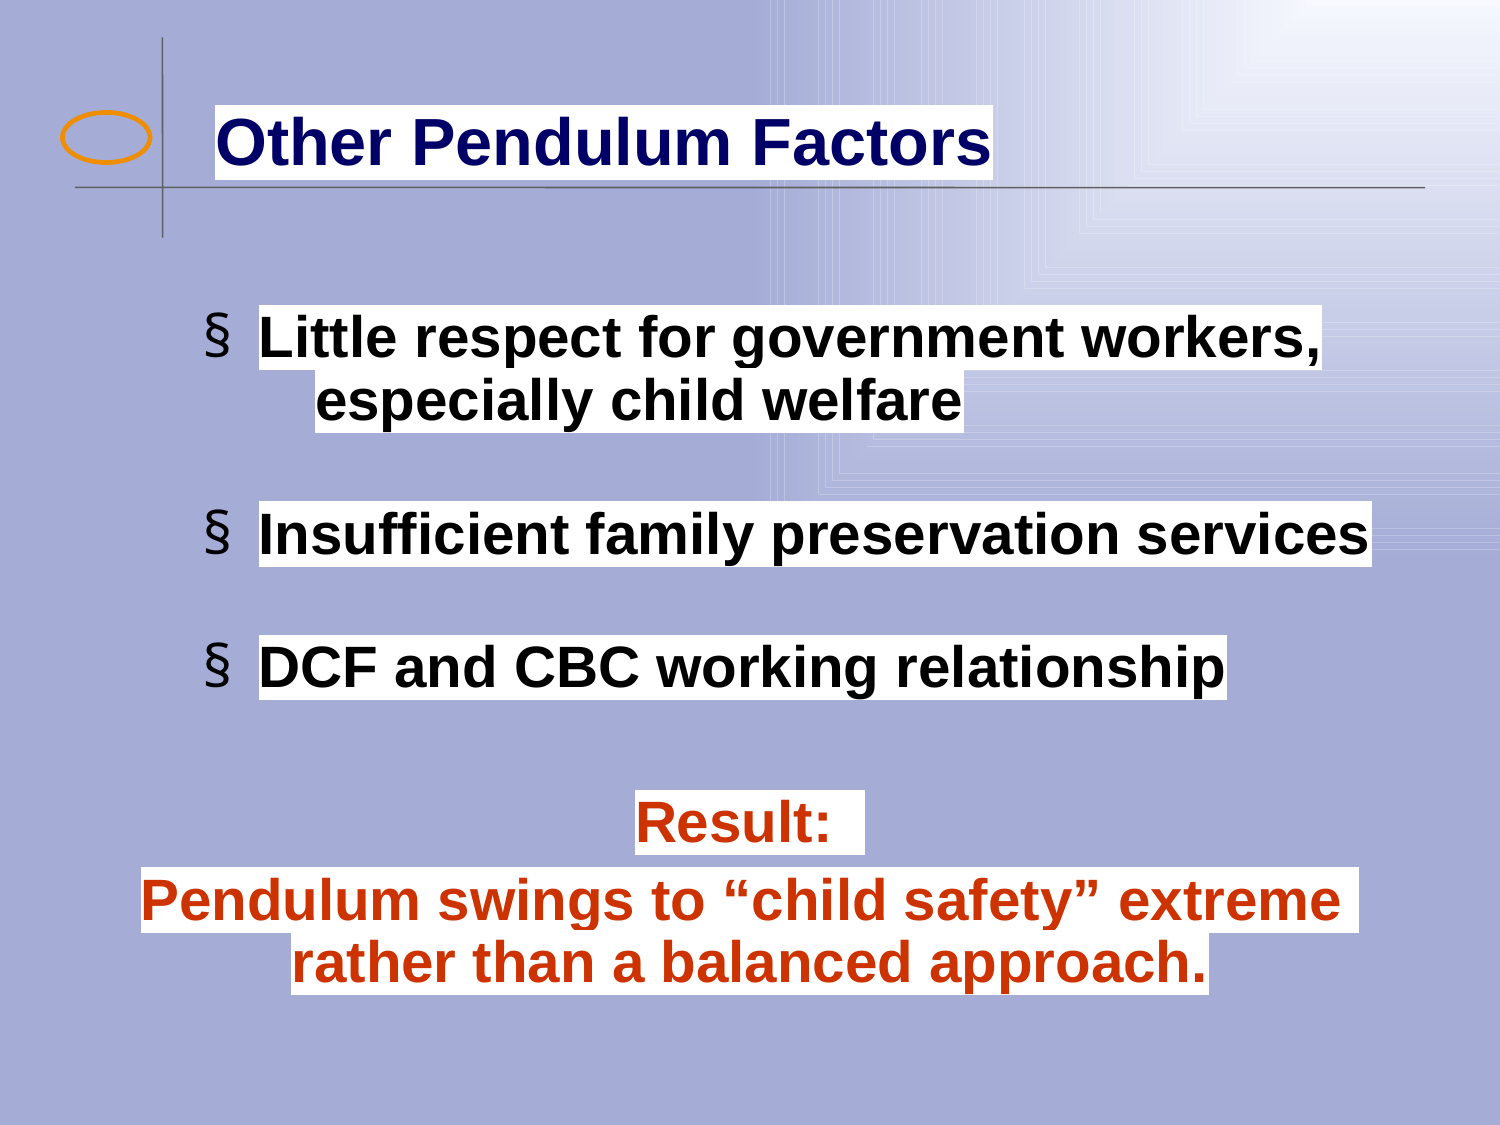

# Other Pendulum Factors
Little respect for government workers, especially child welfare
Insufficient family preservation services
DCF and CBC working relationship
Result:
Pendulum swings to “child safety” extreme
rather than a balanced approach.